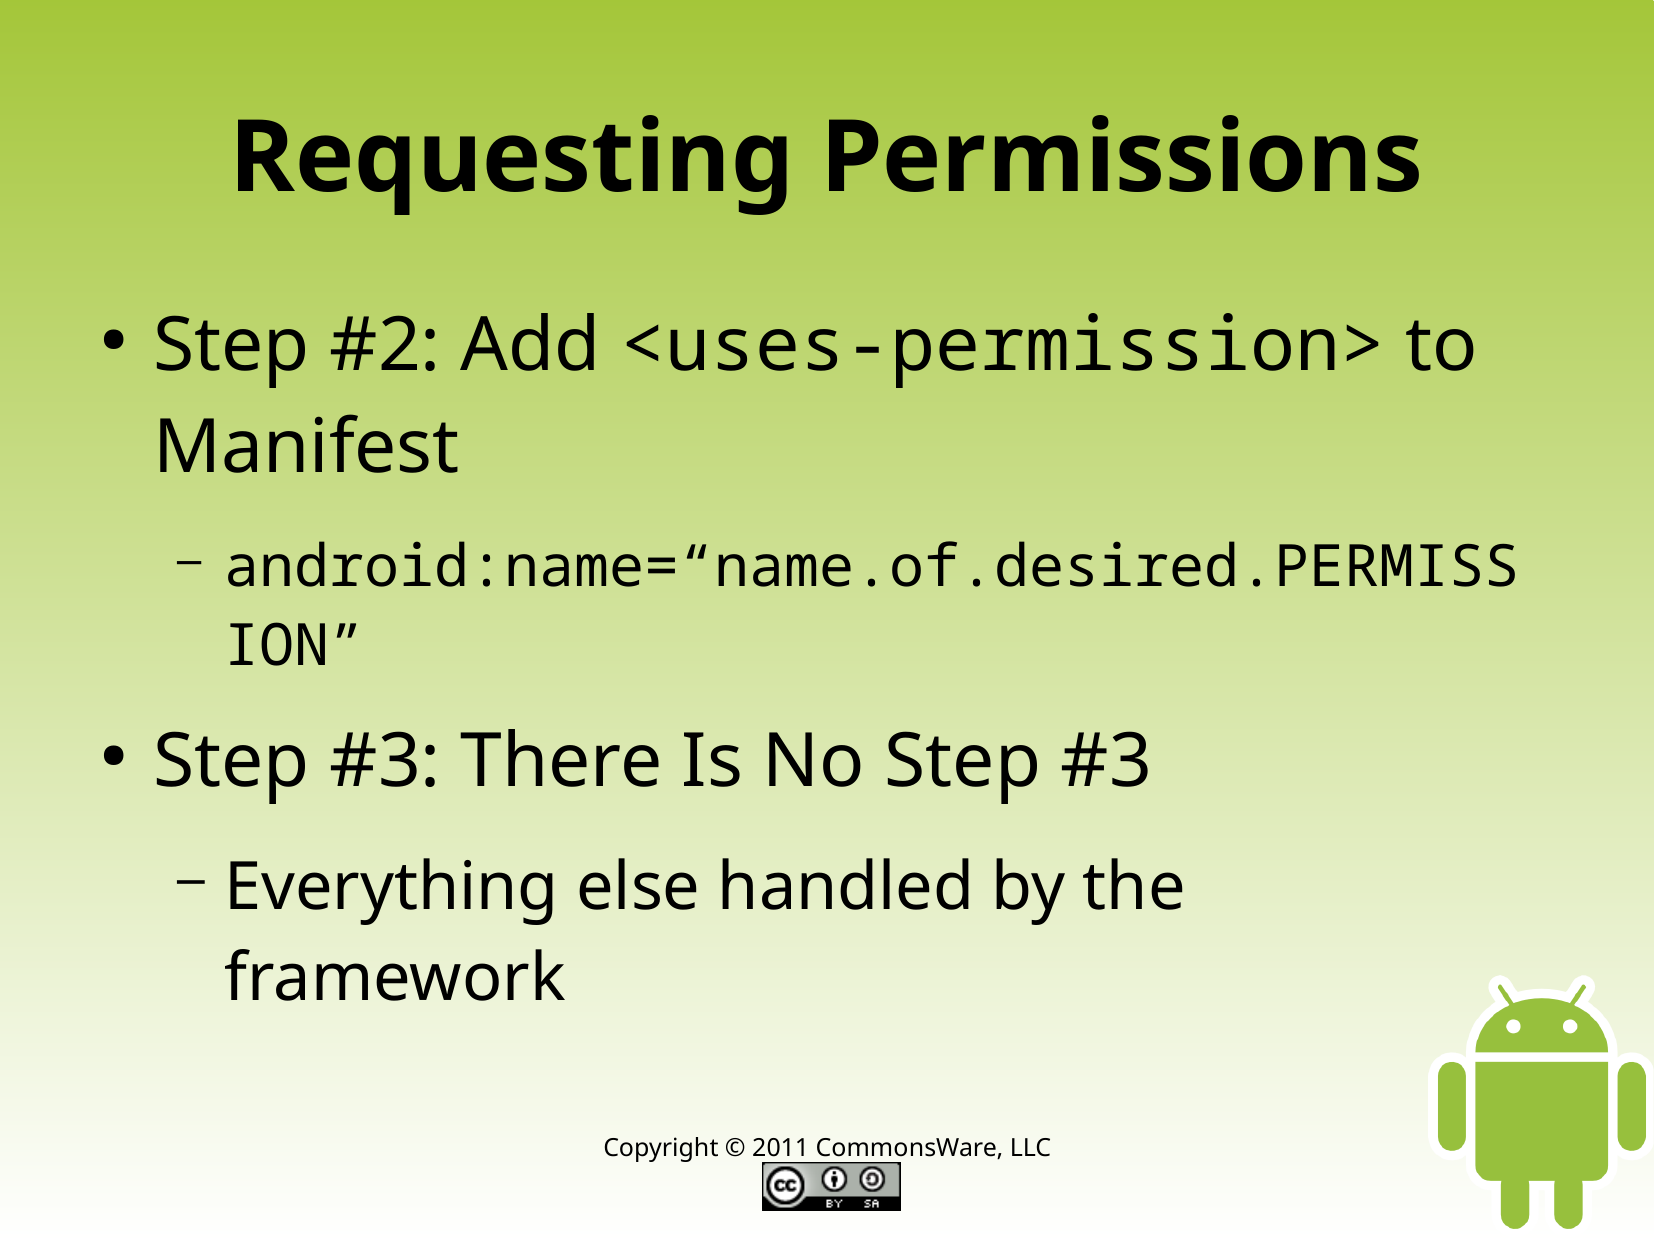

# Requesting Permissions
Step #2: Add <uses-permission> to Manifest
android:name=“name.of.desired.PERMISSION”
Step #3: There Is No Step #3
Everything else handled by the framework